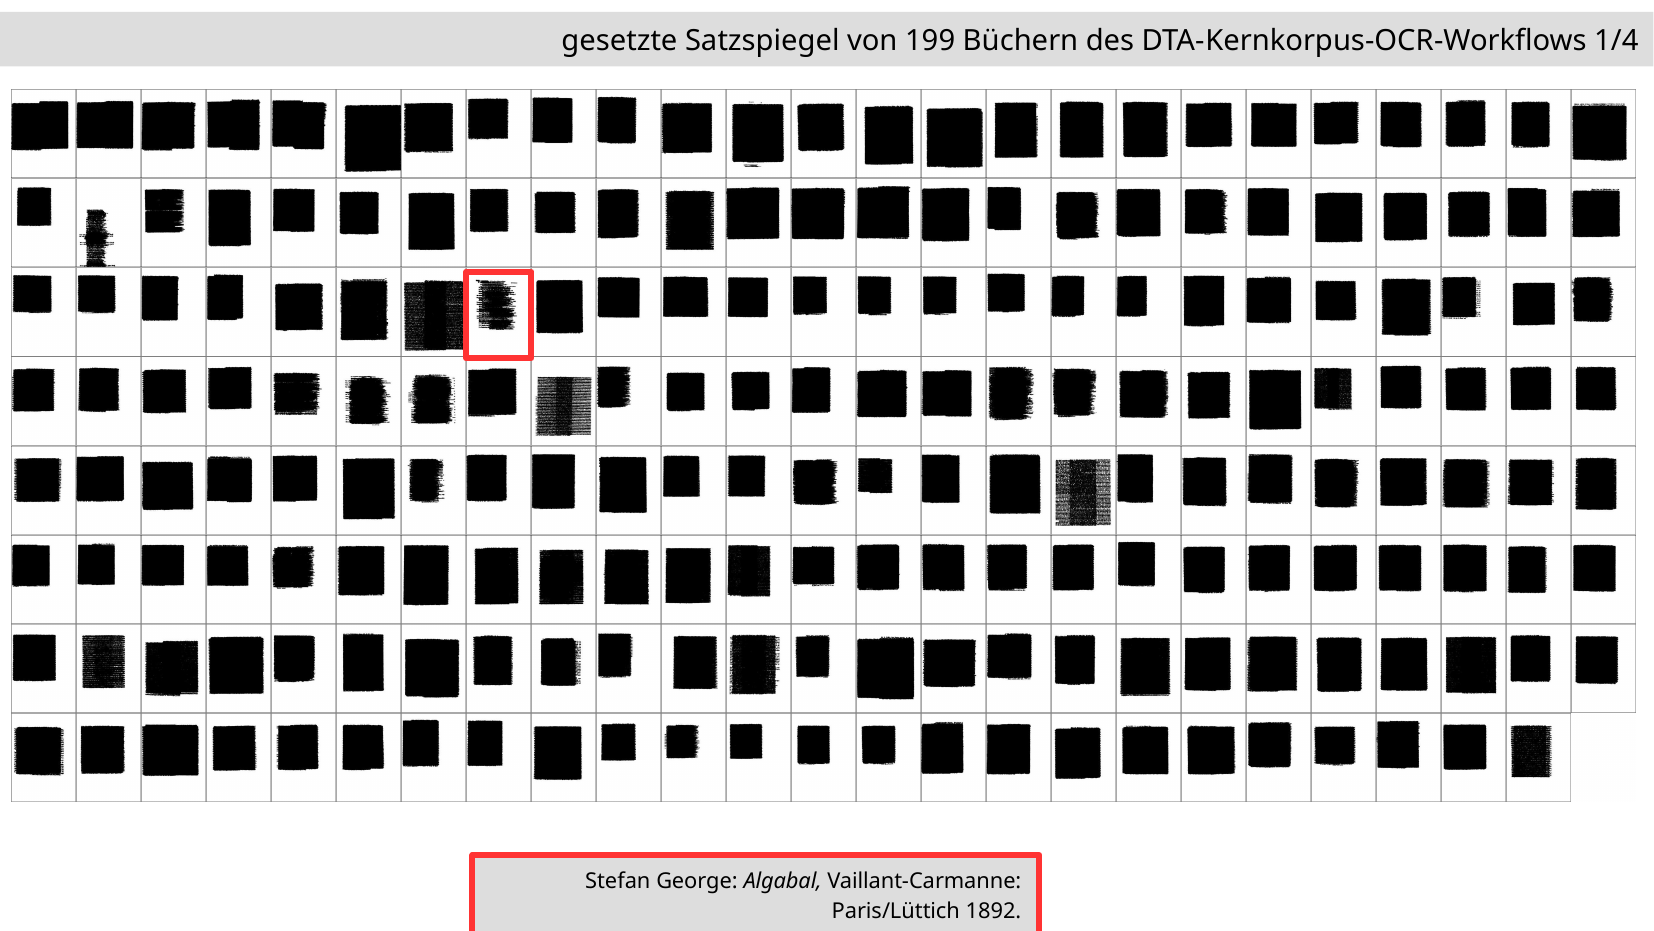

gesetzte Satzspiegel von 199 Büchern des DTA-Kernkorpus-OCR-Workflows 1/4
Stefan George: Algabal, Vaillant-Carmanne: Paris/Lüttich 1892.